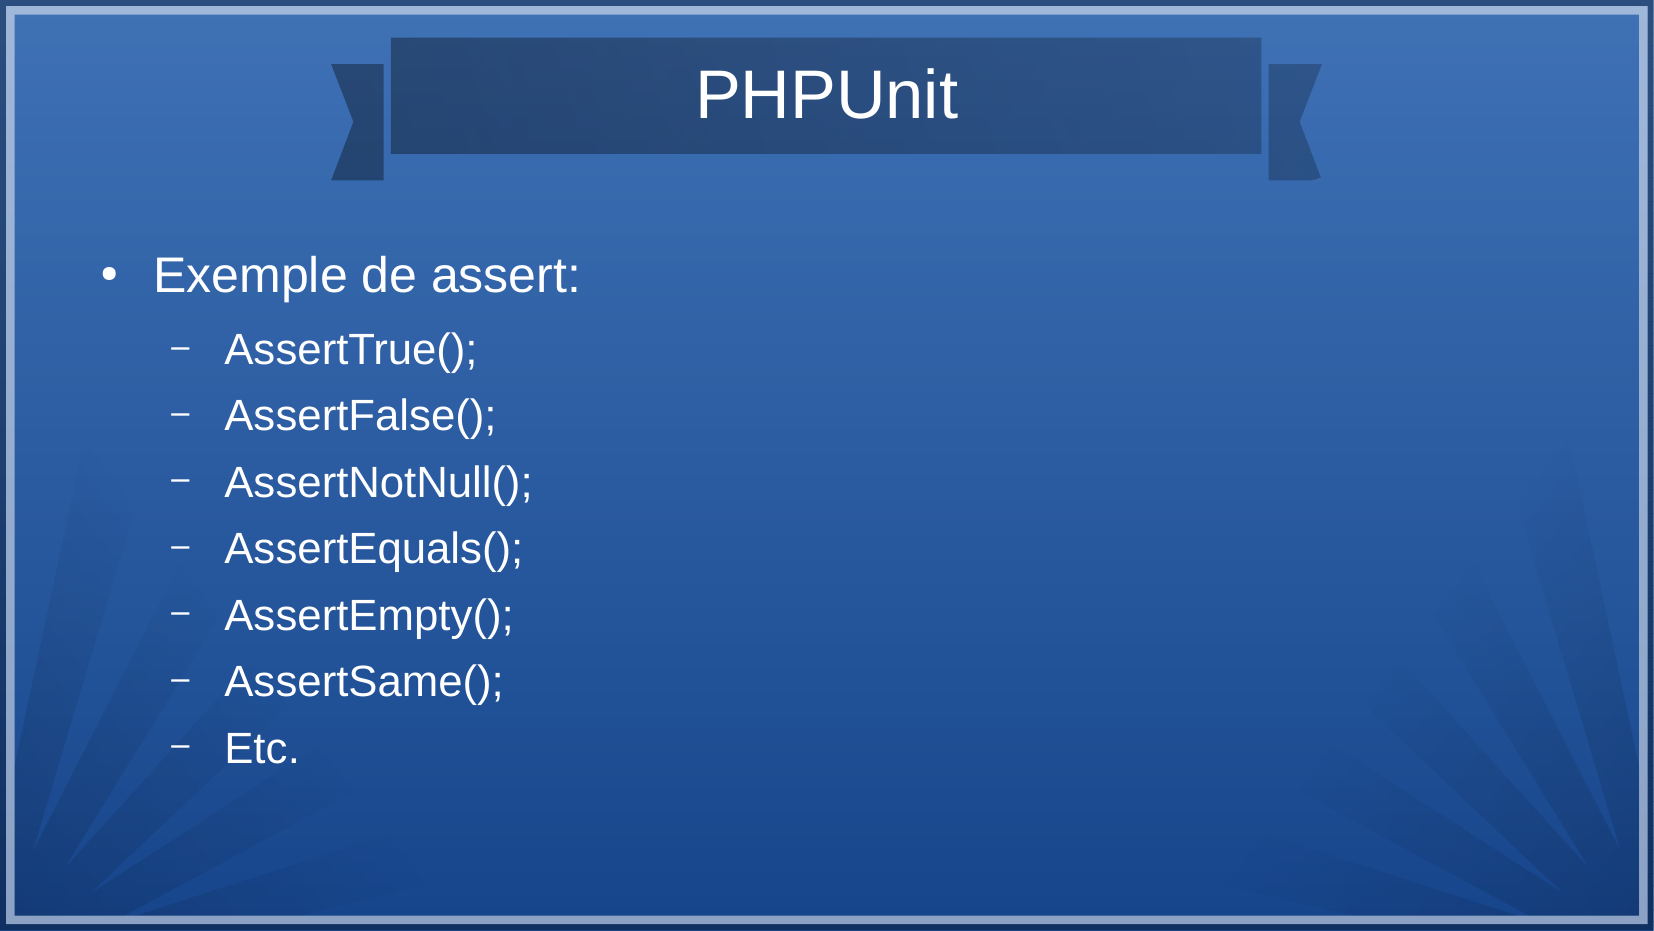

# PHPUnit
Exemple de assert:
AssertTrue();
AssertFalse();
AssertNotNull();
AssertEquals();
AssertEmpty();
AssertSame();
Etc.